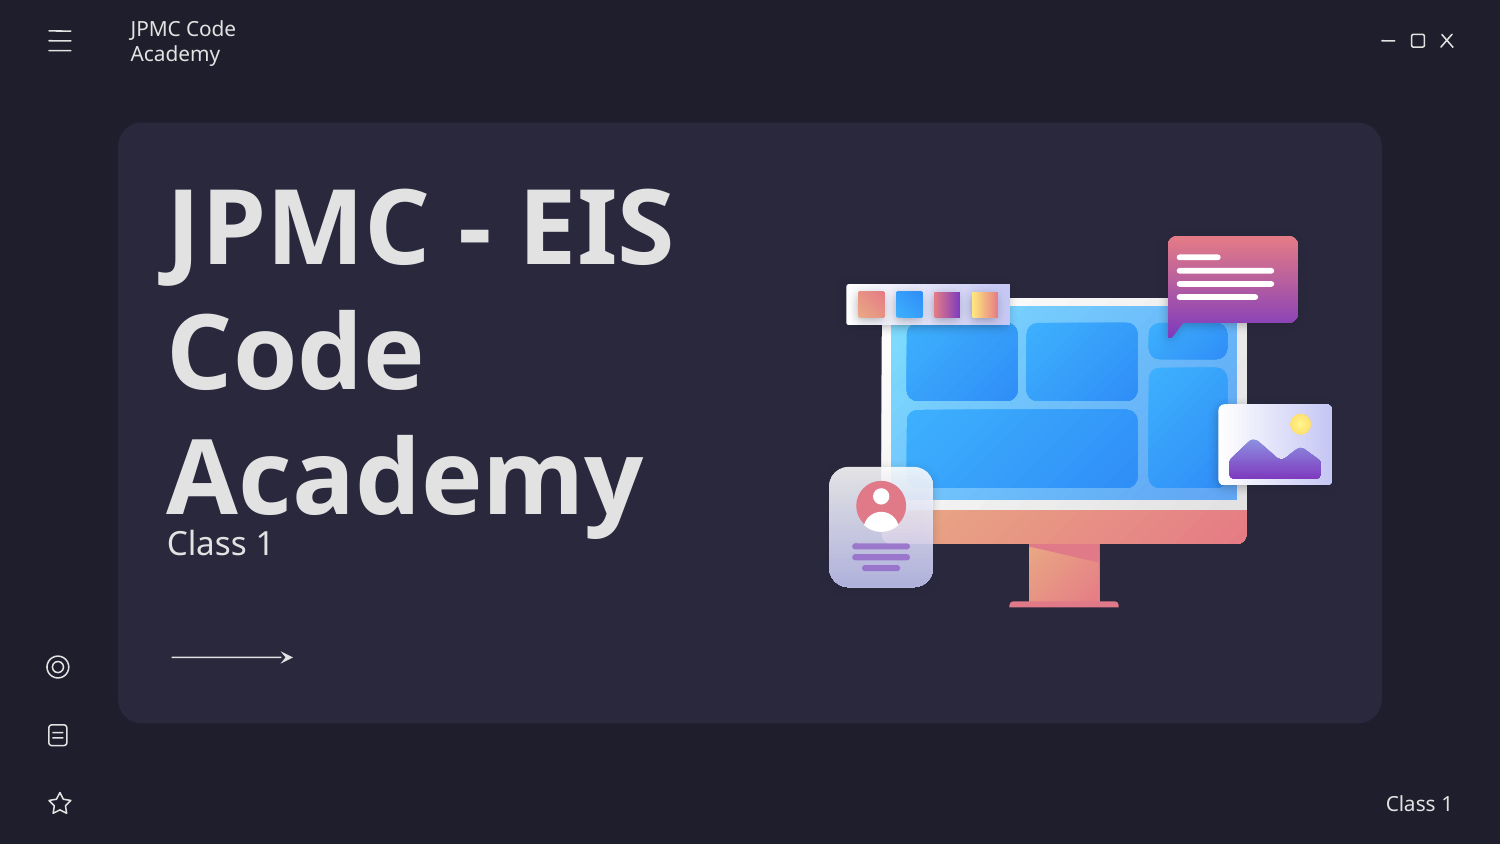

JPMC Code Academy
JPMC - EIS
Code Academy
# Class 1
Class 1